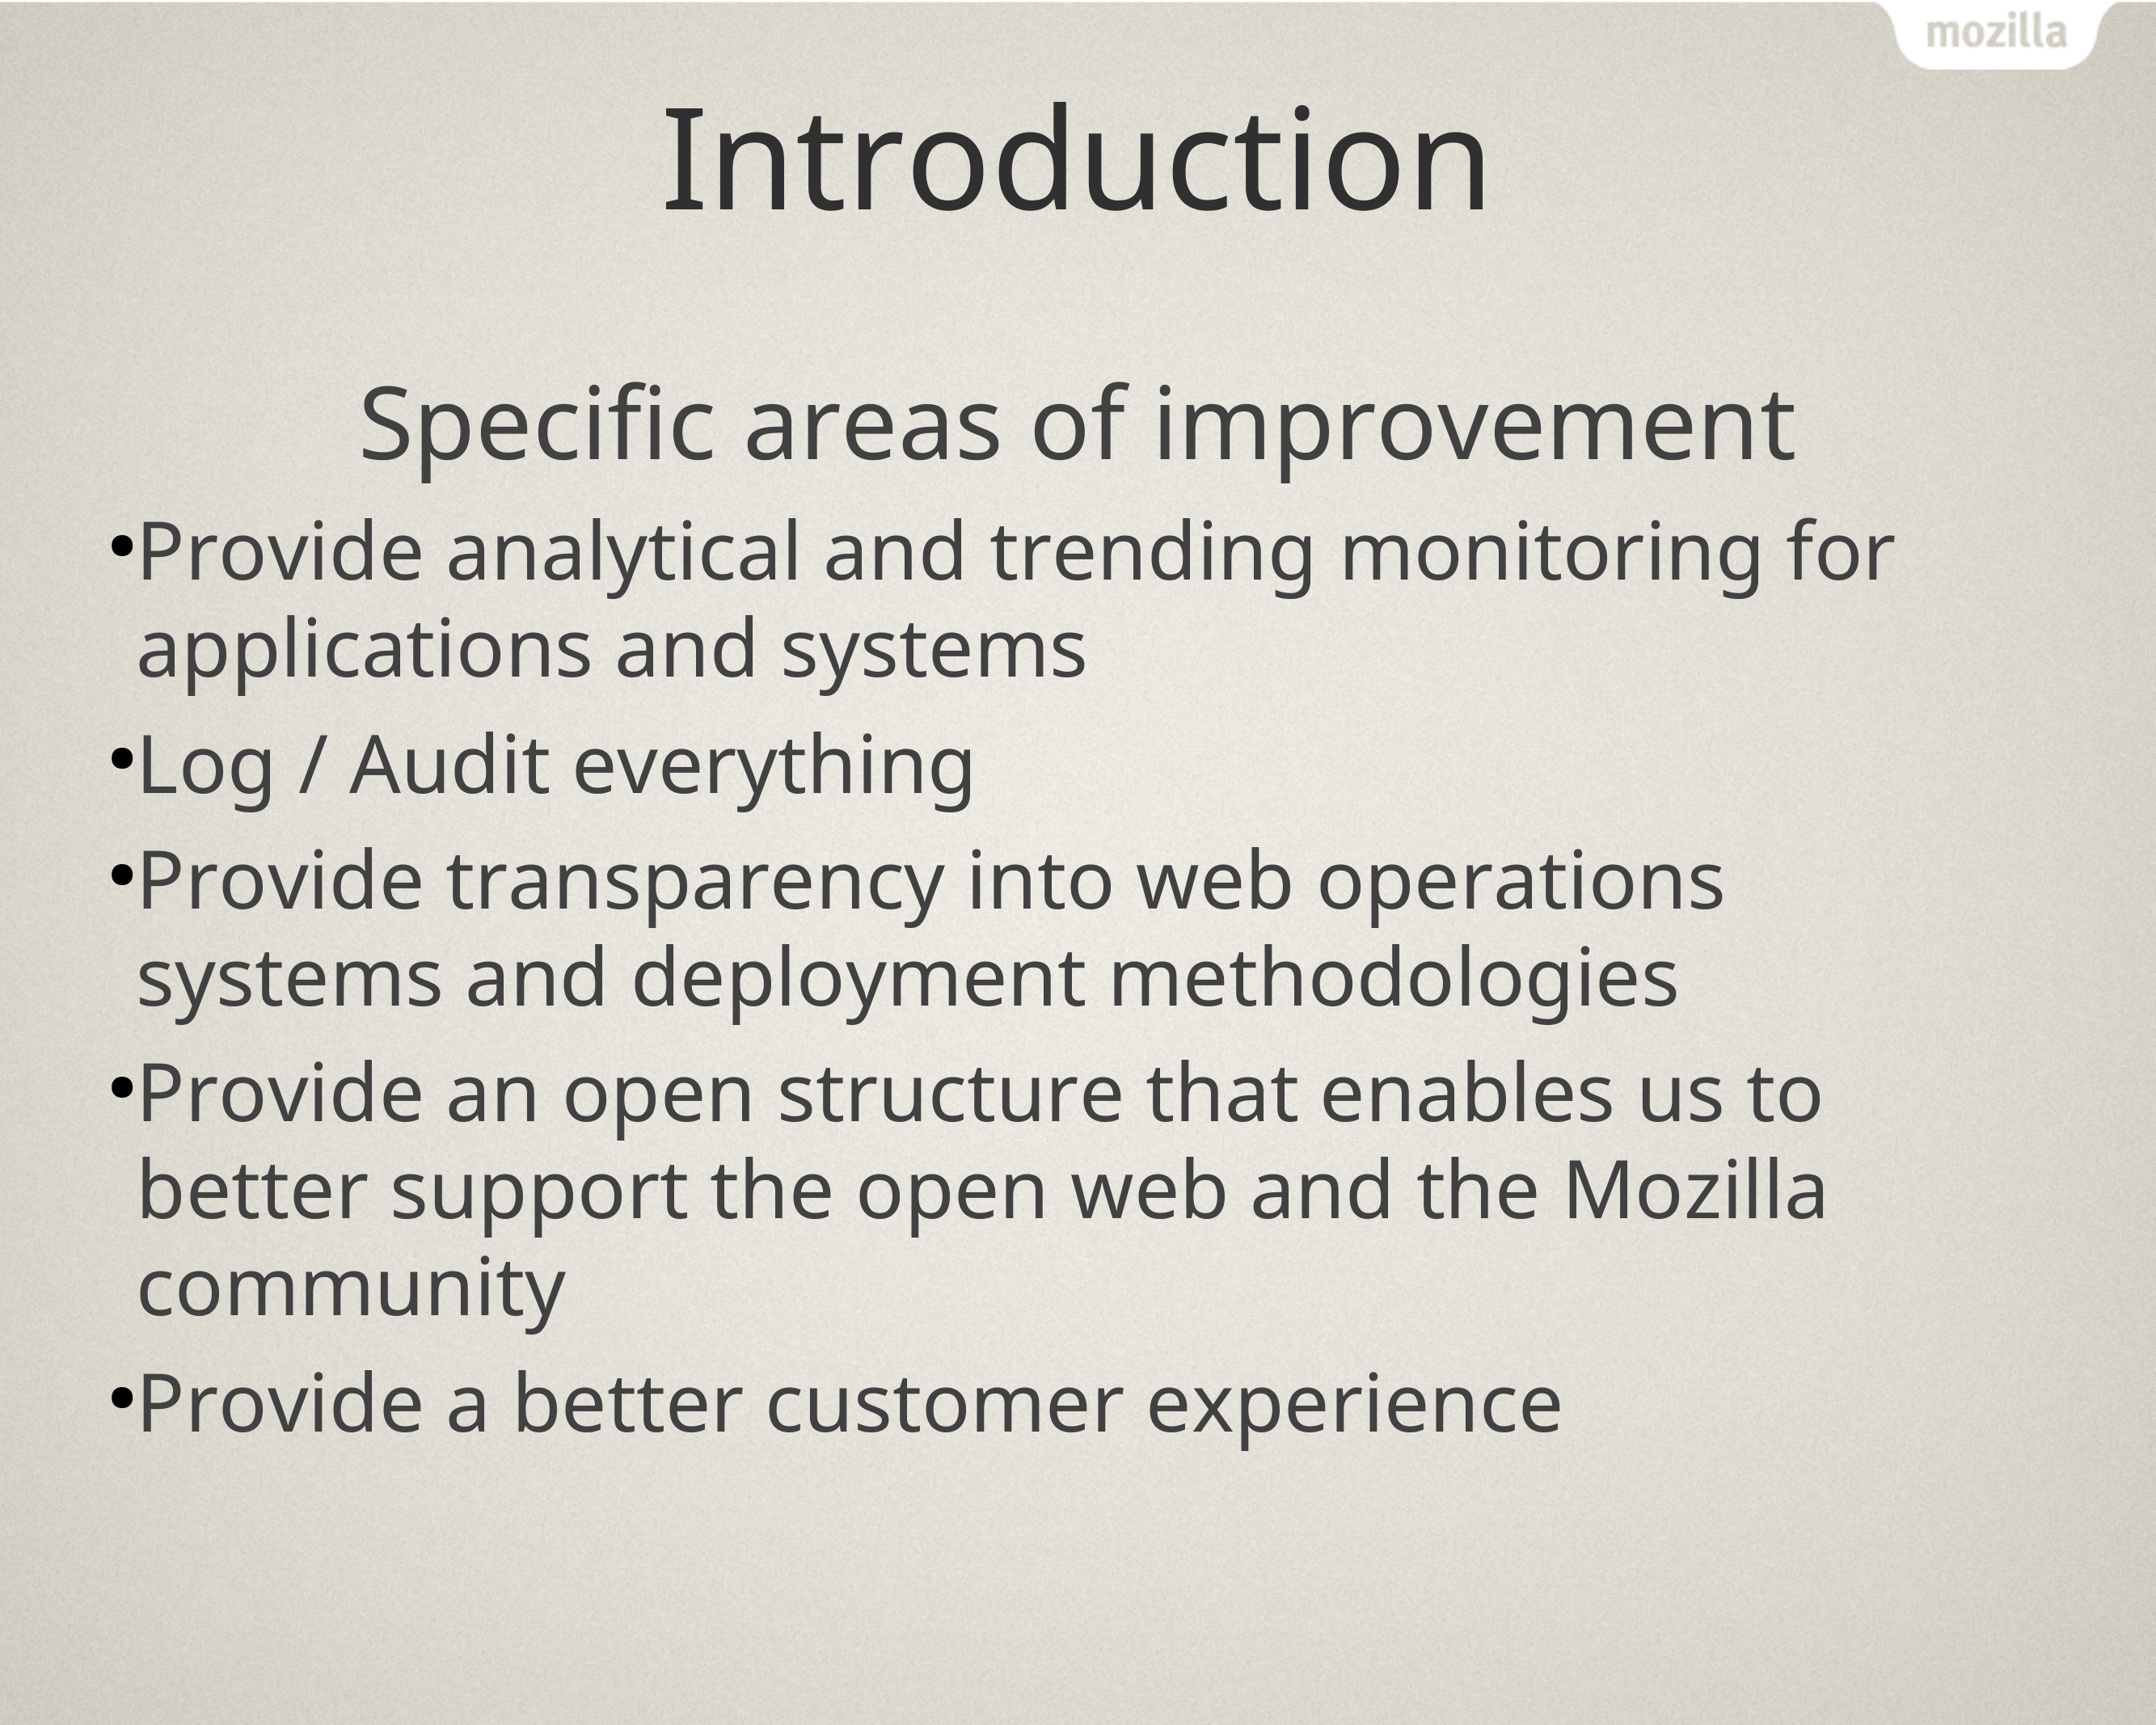

# Introduction
Specific areas of improvement
Provide analytical and trending monitoring for applications and systems
Log / Audit everything
Provide transparency into web operations systems and deployment methodologies
Provide an open structure that enables us to better support the open web and the Mozilla community
Provide a better customer experience